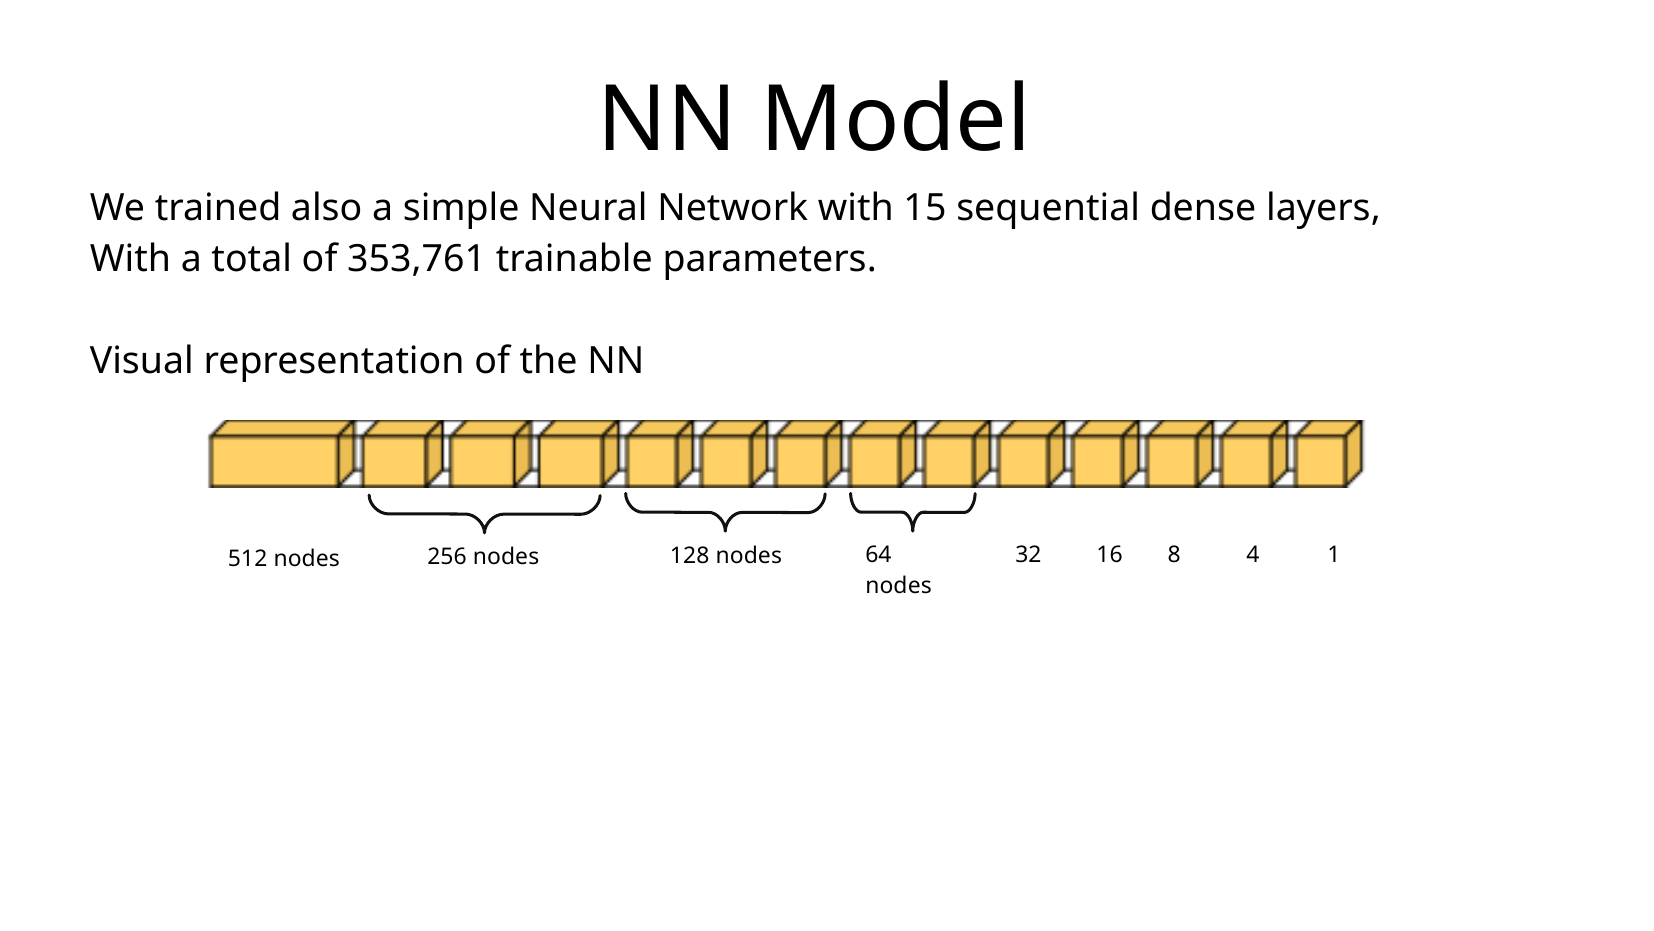

# NN Model
We trained also a simple Neural Network with 15 sequential dense layers,
With a total of 353,761 trainable parameters.
Visual representation of the NN
64 nodes
32
16
8
4
1
128 nodes
256 nodes
512 nodes